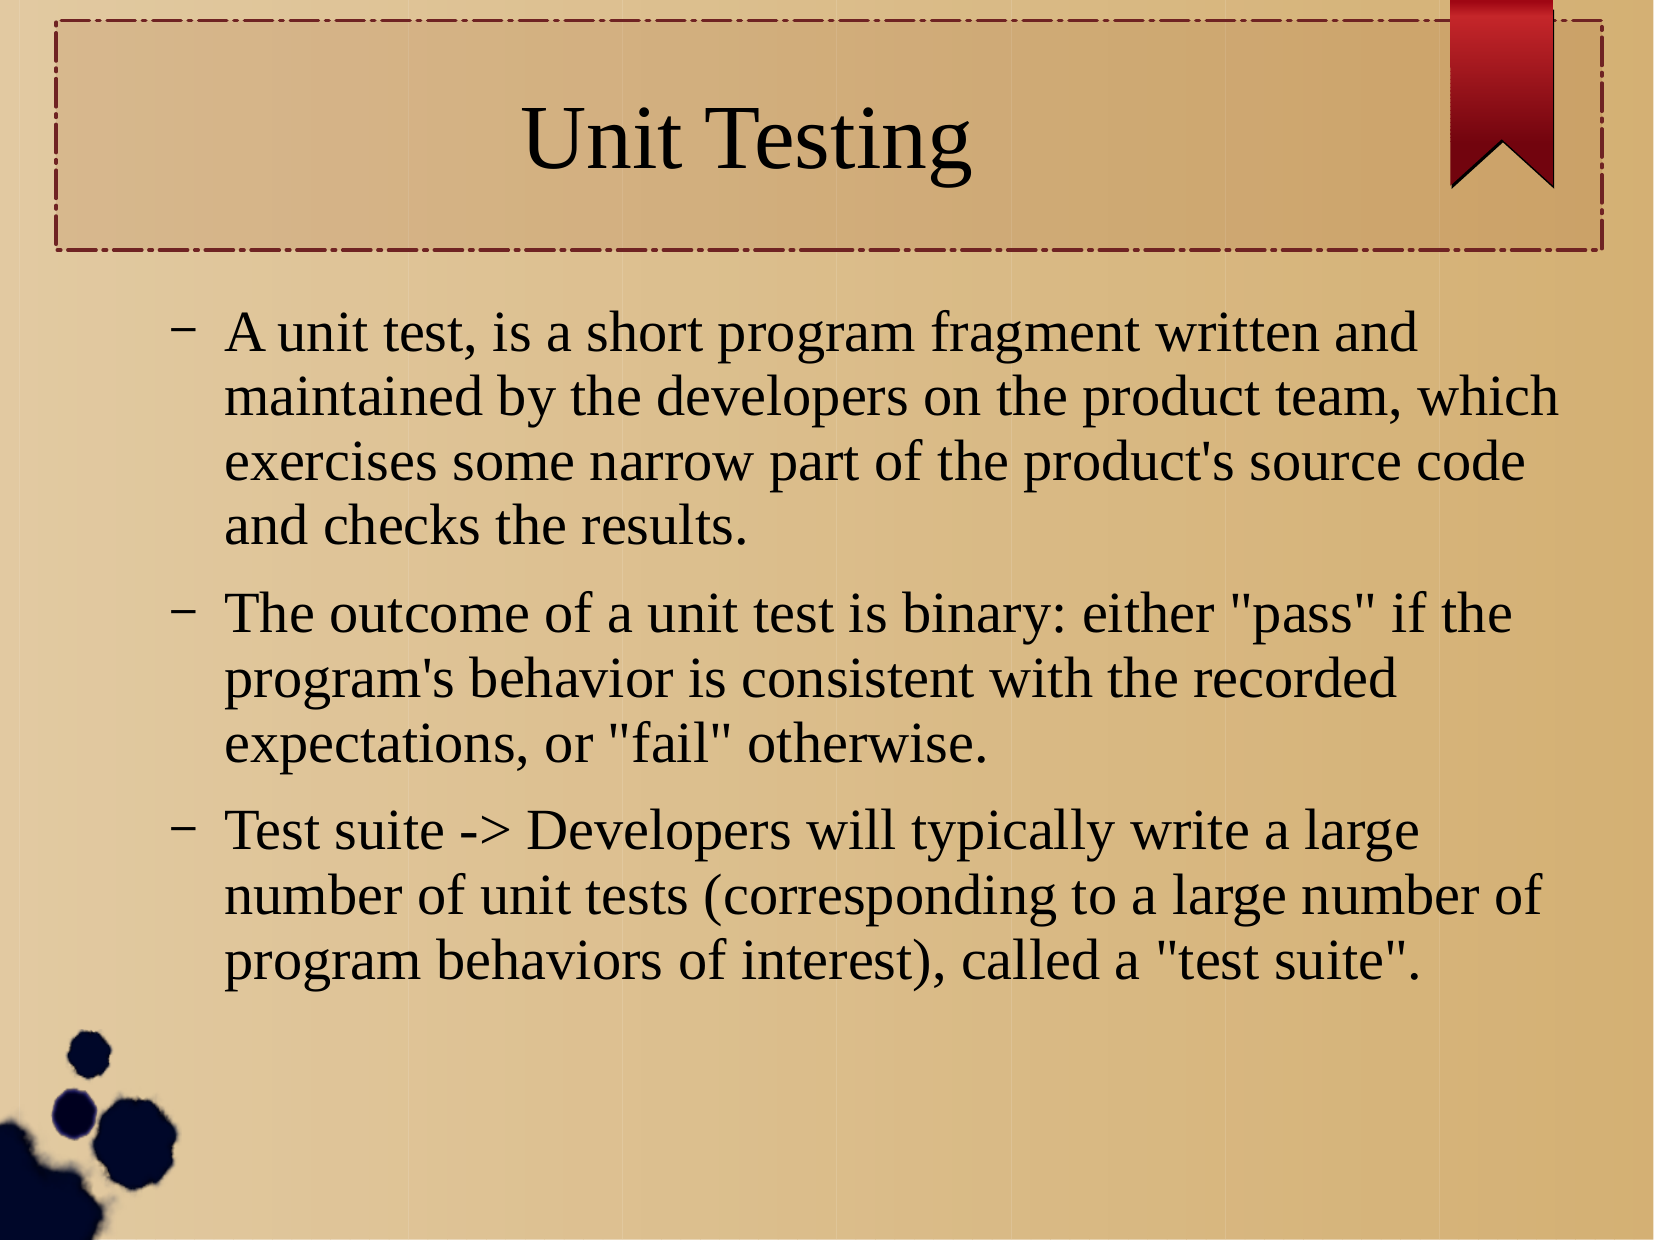

# Unit Testing
A unit test, is a short program fragment written and maintained by the developers on the product team, which exercises some narrow part of the product's source code and checks the results.
The outcome of a unit test is binary: either "pass" if the program's behavior is consistent with the recorded expectations, or "fail" otherwise.
Test suite -> Developers will typically write a large number of unit tests (corresponding to a large number of program behaviors of interest), called a "test suite".